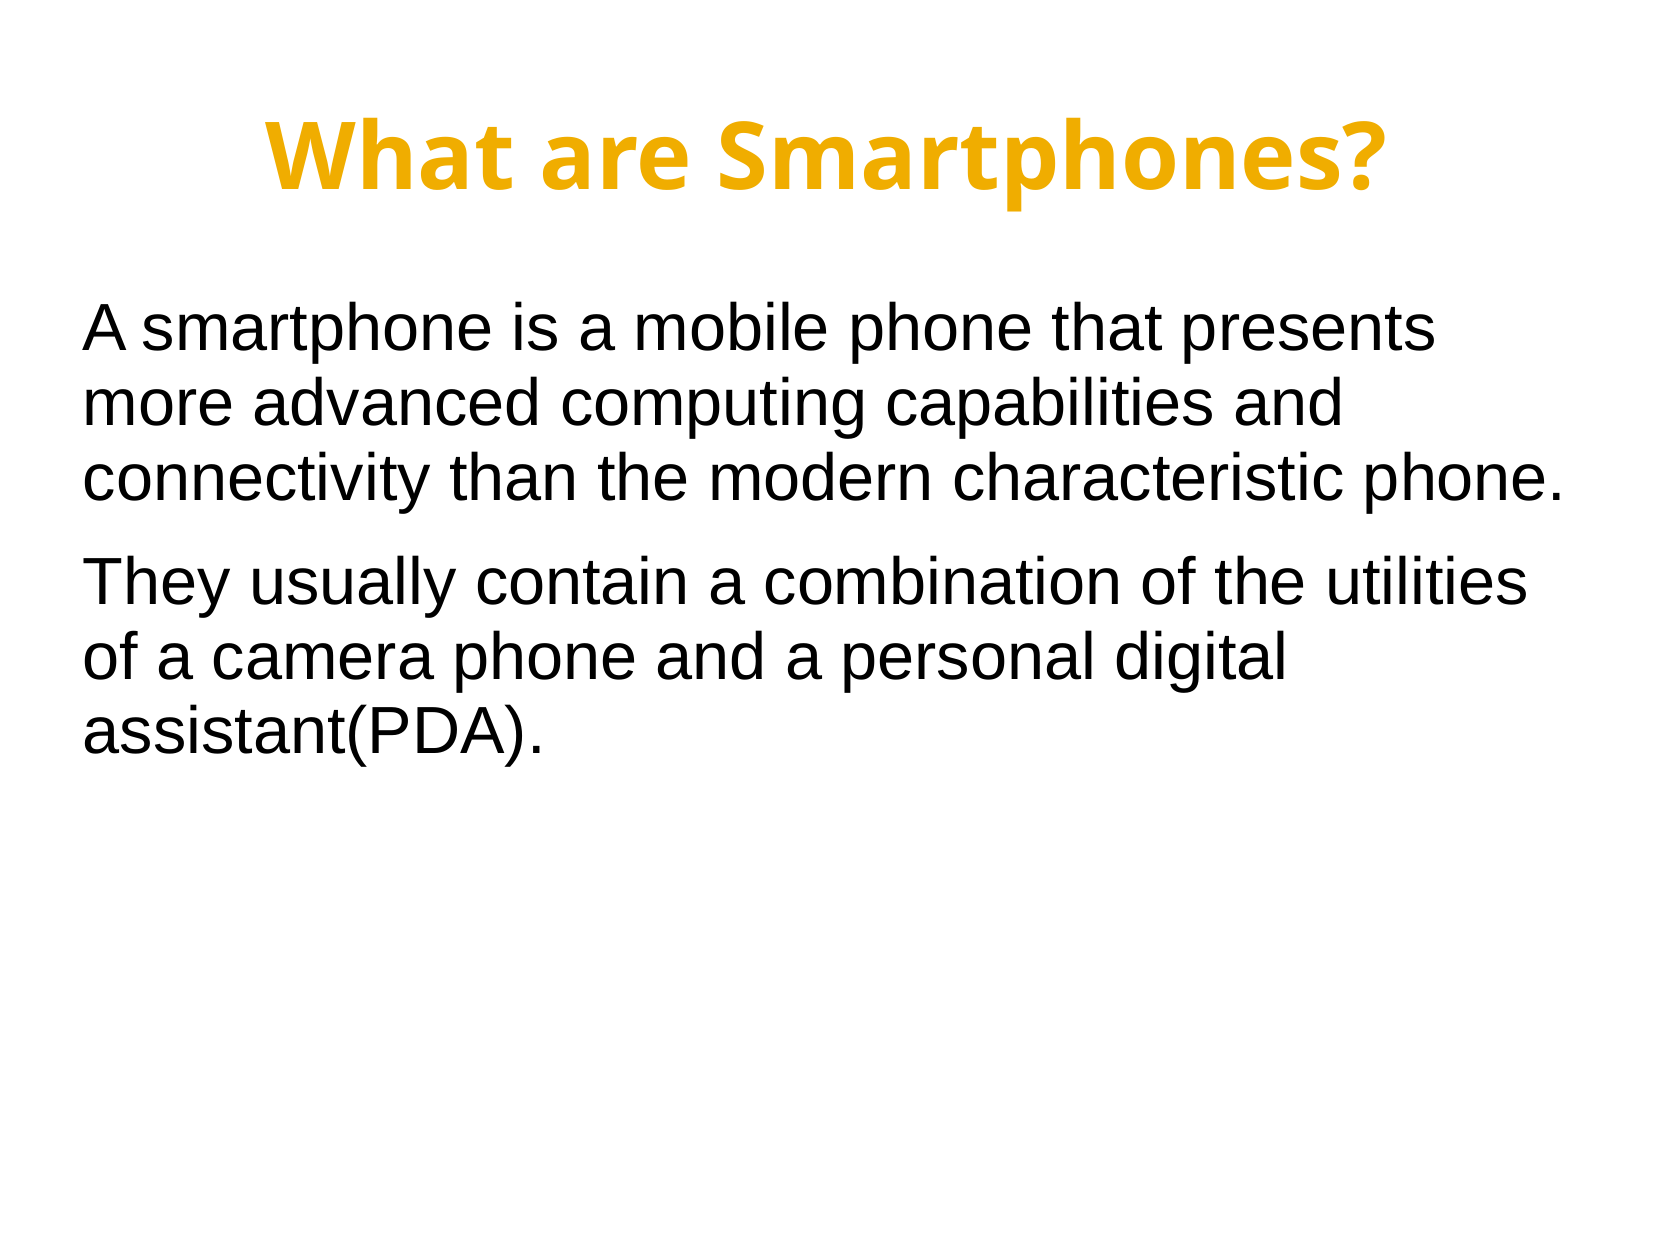

# What are Smartphones?
A smartphone is a mobile phone that presents more advanced computing capabilities and connectivity than the modern characteristic phone.
They usually contain a combination of the utilities of a camera phone and a personal digital assistant(PDA).